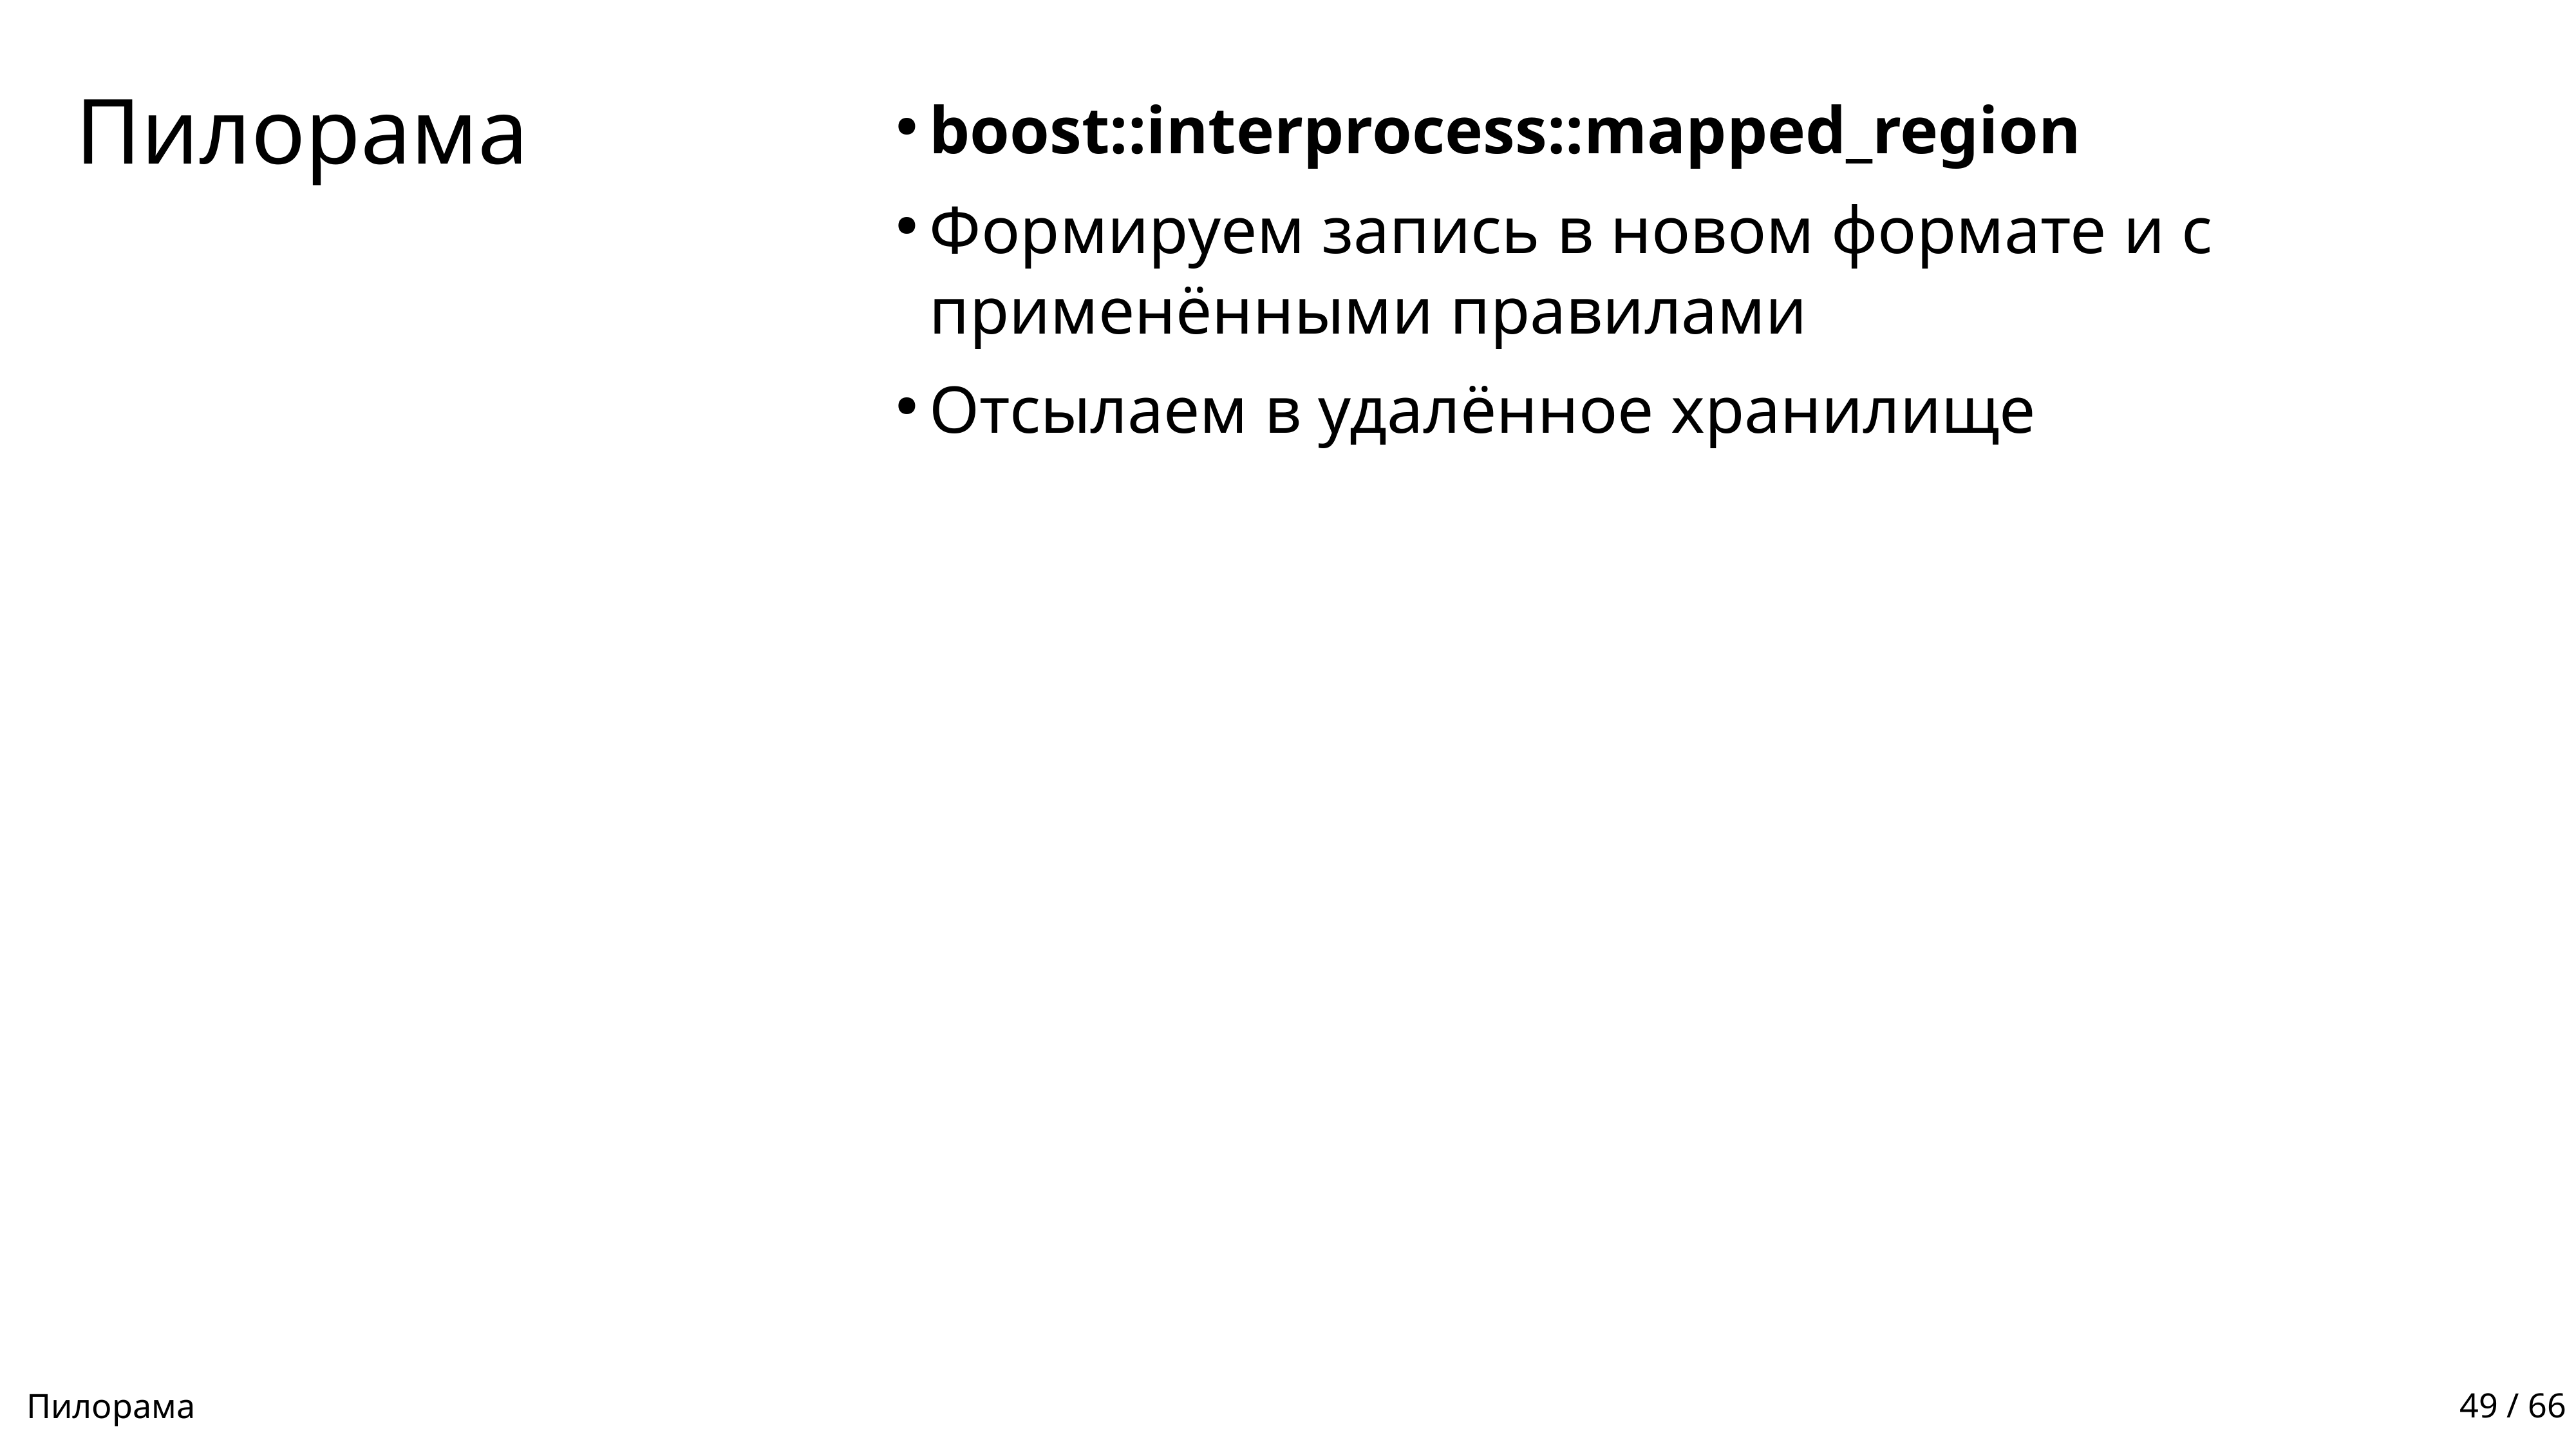

# Пилорама
boost::interprocess::mapped_region
Формируем запись в новом формате и с применёнными правилами
Отсылаем в удалённое хранилище
Пилорама